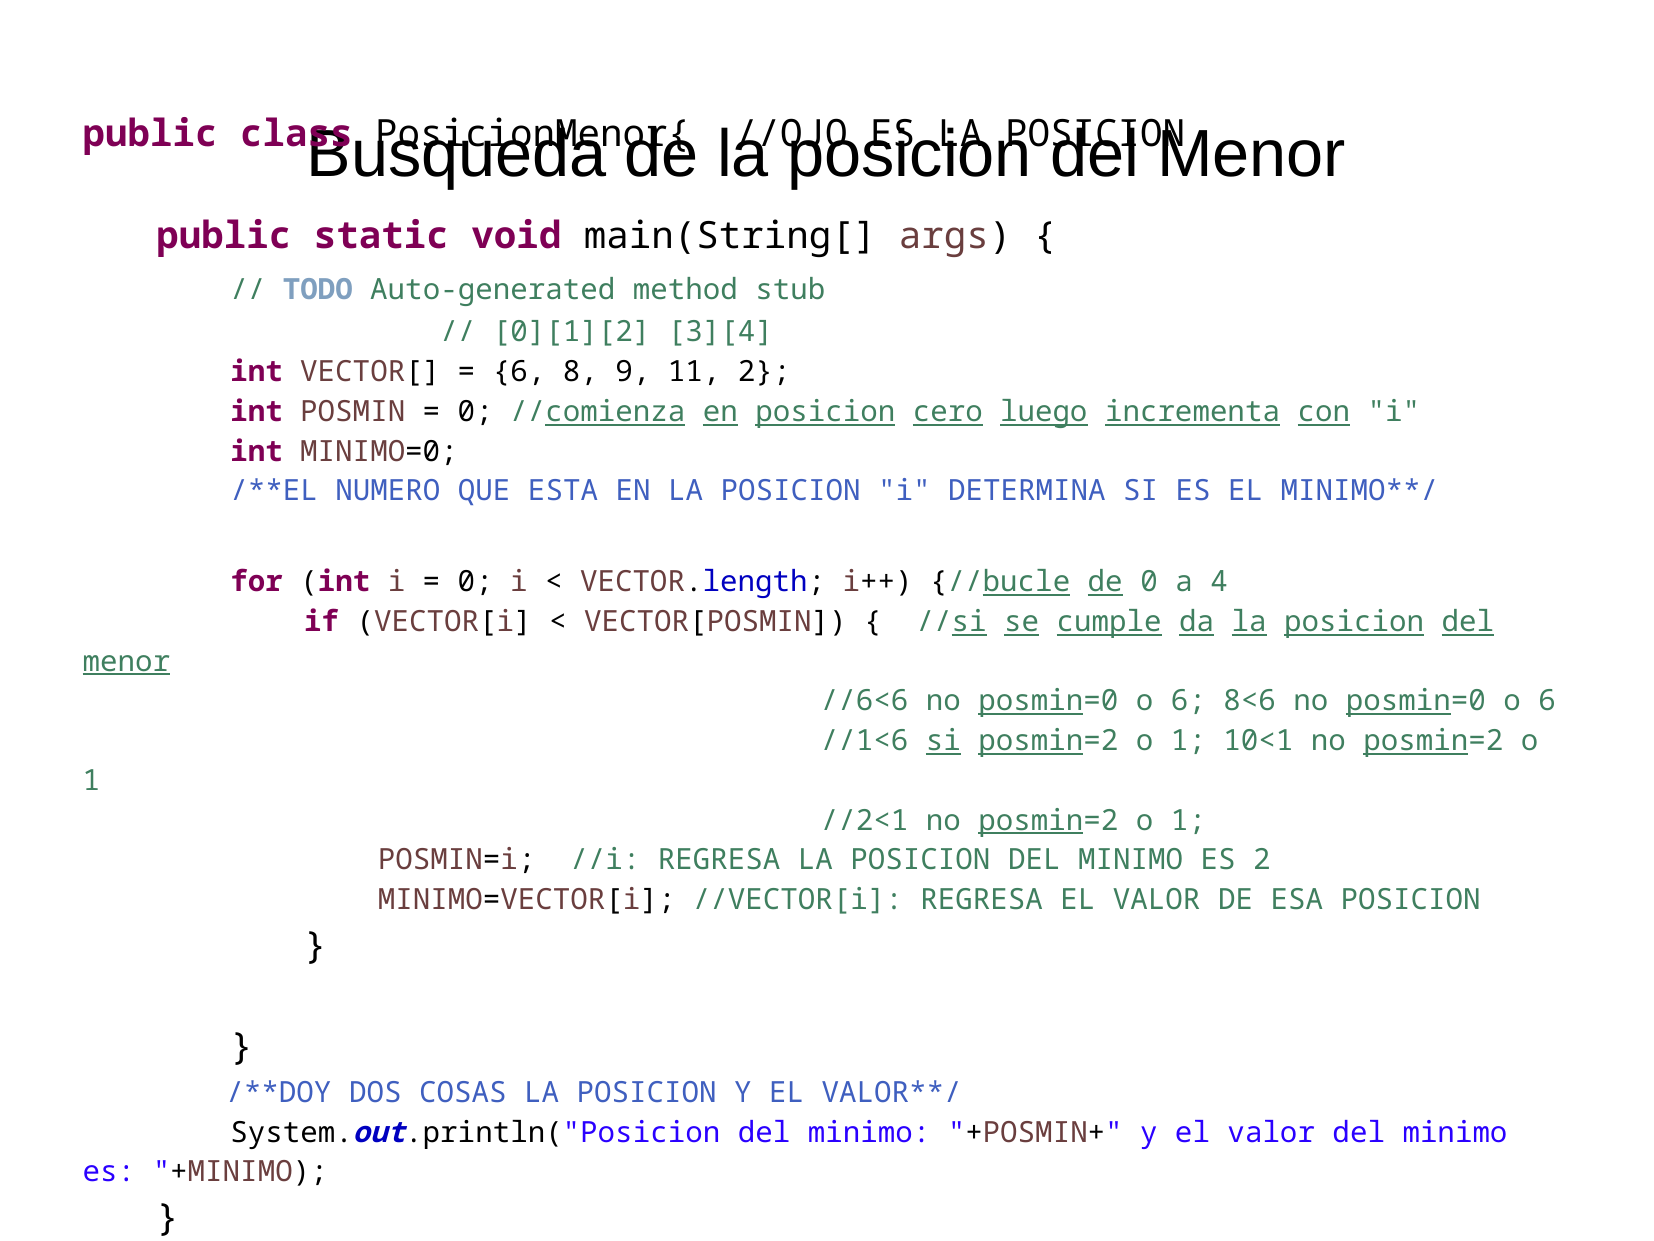

# Busqueda de la posicion del Menor
public class PosicionMenor{ //OJO ES LA POSICION
	public static void main(String[] args) {
		// TODO Auto-generated method stub
		 // [0][1][2] [3][4]
		int VECTOR[] = {6, 8, 9, 11, 2};
		int POSMIN = 0; //comienza en posicion cero luego incrementa con "i"
		int MINIMO=0;
		/**EL NUMERO QUE ESTA EN LA POSICION "i" DETERMINA SI ES EL MINIMO**/
		for (int i = 0; i < VECTOR.length; i++) {//bucle de 0 a 4
			if (VECTOR[i] < VECTOR[POSMIN]) { //si se cumple da la posicion del menor
										//6<6 no posmin=0 o 6; 8<6 no posmin=0 o 6
										//1<6 si posmin=2 o 1; 10<1 no posmin=2 o 1
										//2<1 no posmin=2 o 1;
				POSMIN=i; //i: REGRESA LA POSICION DEL MINIMO ES 2
				MINIMO=VECTOR[i]; //VECTOR[i]: REGRESA EL VALOR DE ESA POSICION
			}
		}
	 /**DOY DOS COSAS LA POSICION Y EL VALOR**/
		System.out.println("Posicion del minimo: "+POSMIN+" y el valor del minimo es: "+MINIMO);
	}
}